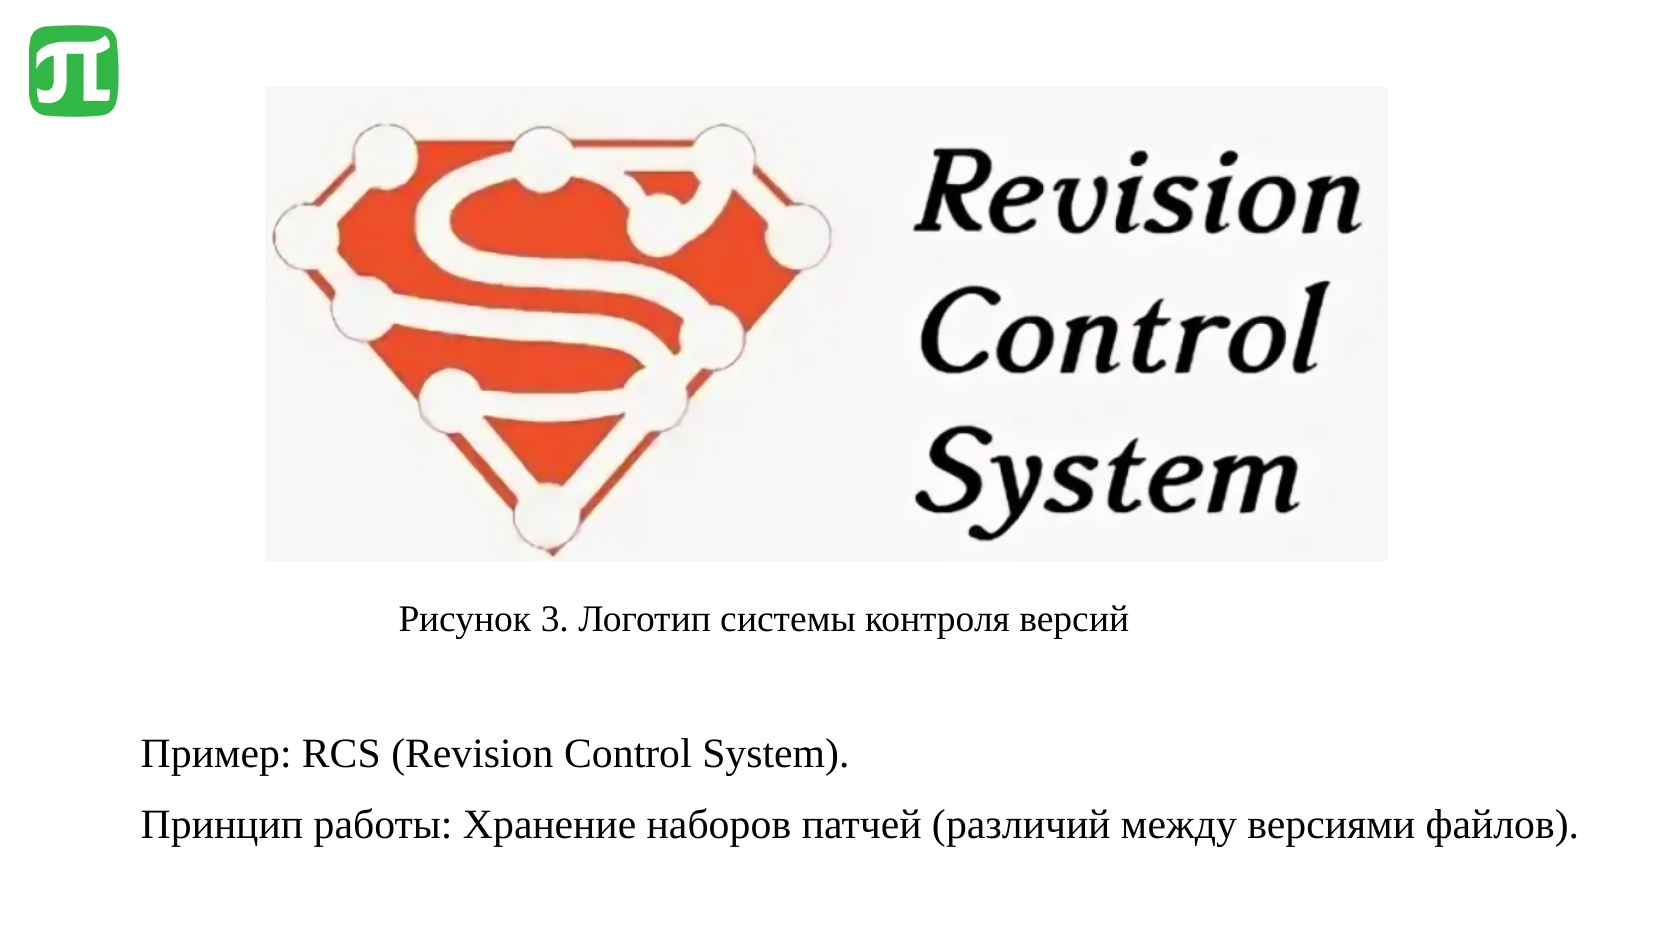

Рисунок 3. Логотип системы контроля версий
Пример: RCS (Revision Control System).
Принцип работы: Хранение наборов патчей (различий между версиями файлов).